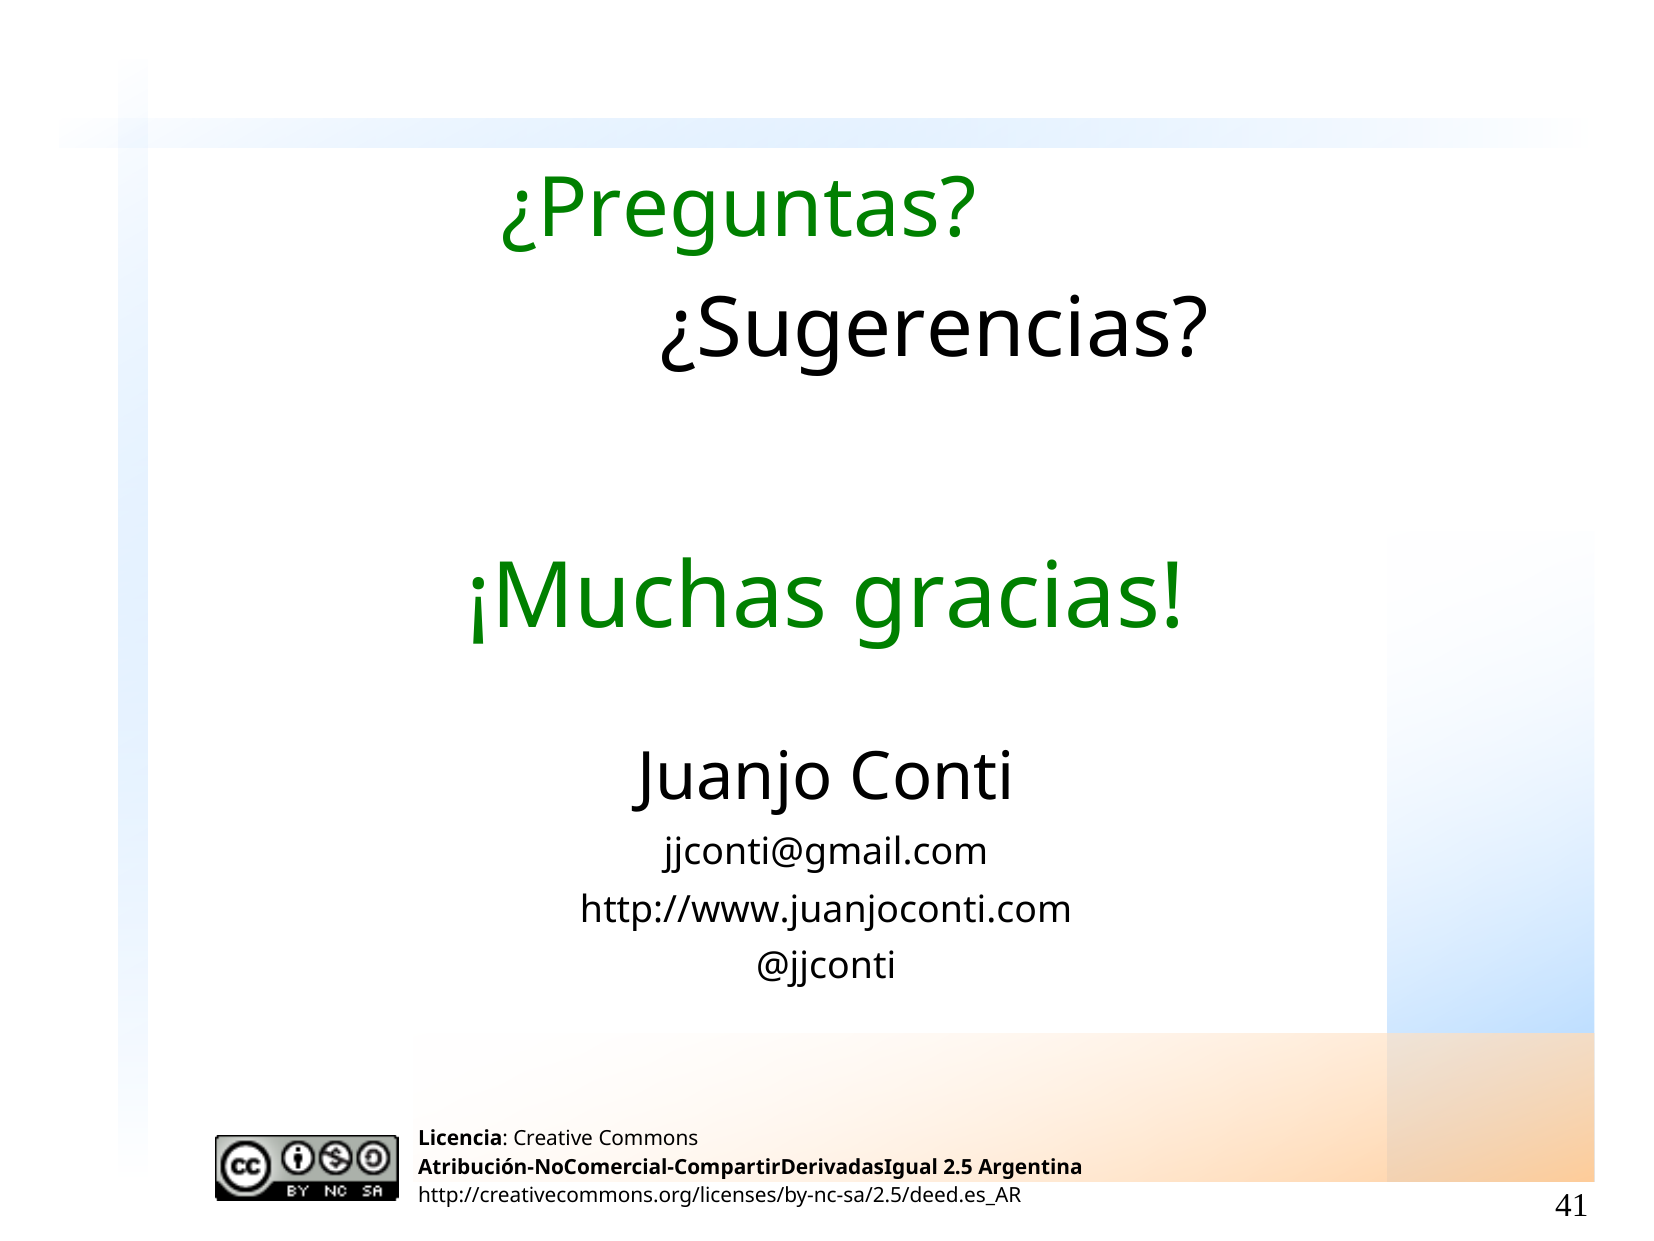

¿Preguntas?
 ¿Sugerencias?
¡Muchas gracias!
Juanjo Conti
jjconti@gmail.com
http://www.juanjoconti.com
@jjconti
Licencia: Creative Commons
Atribución-NoComercial-CompartirDerivadasIgual 2.5 Argentina
http://creativecommons.org/licenses/by-nc-sa/2.5/deed.es_AR